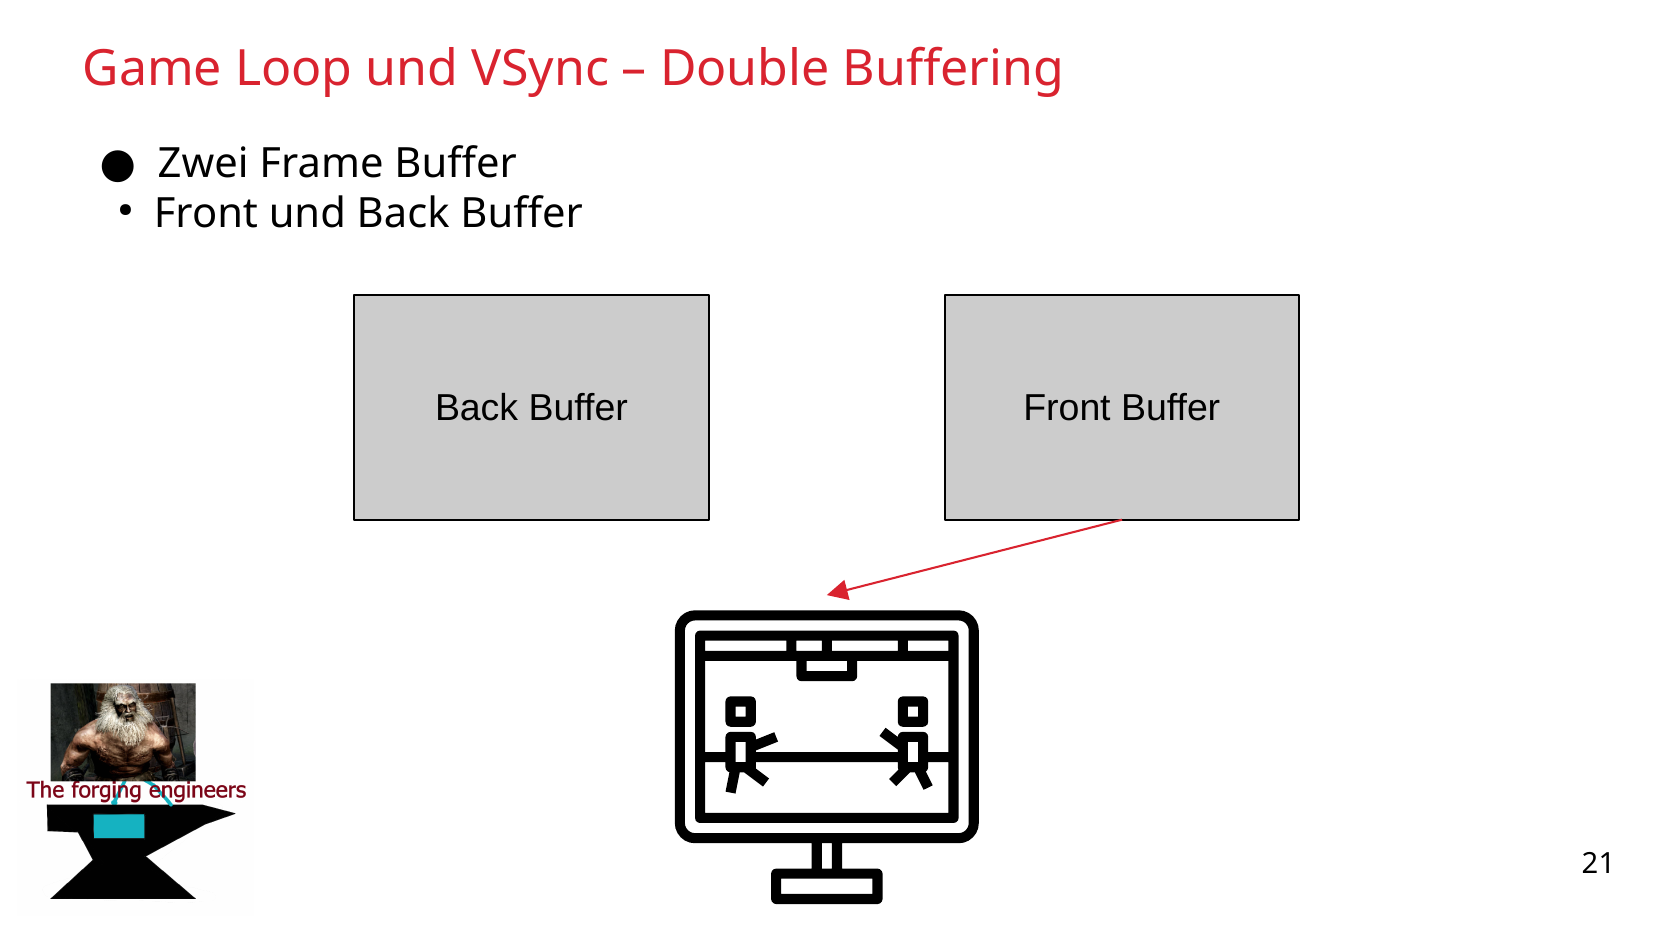

# Game Loop und VSync – Double Buffering
Zwei Frame Buffer
Front und Back Buffer
Back Buffer
Front Buffer